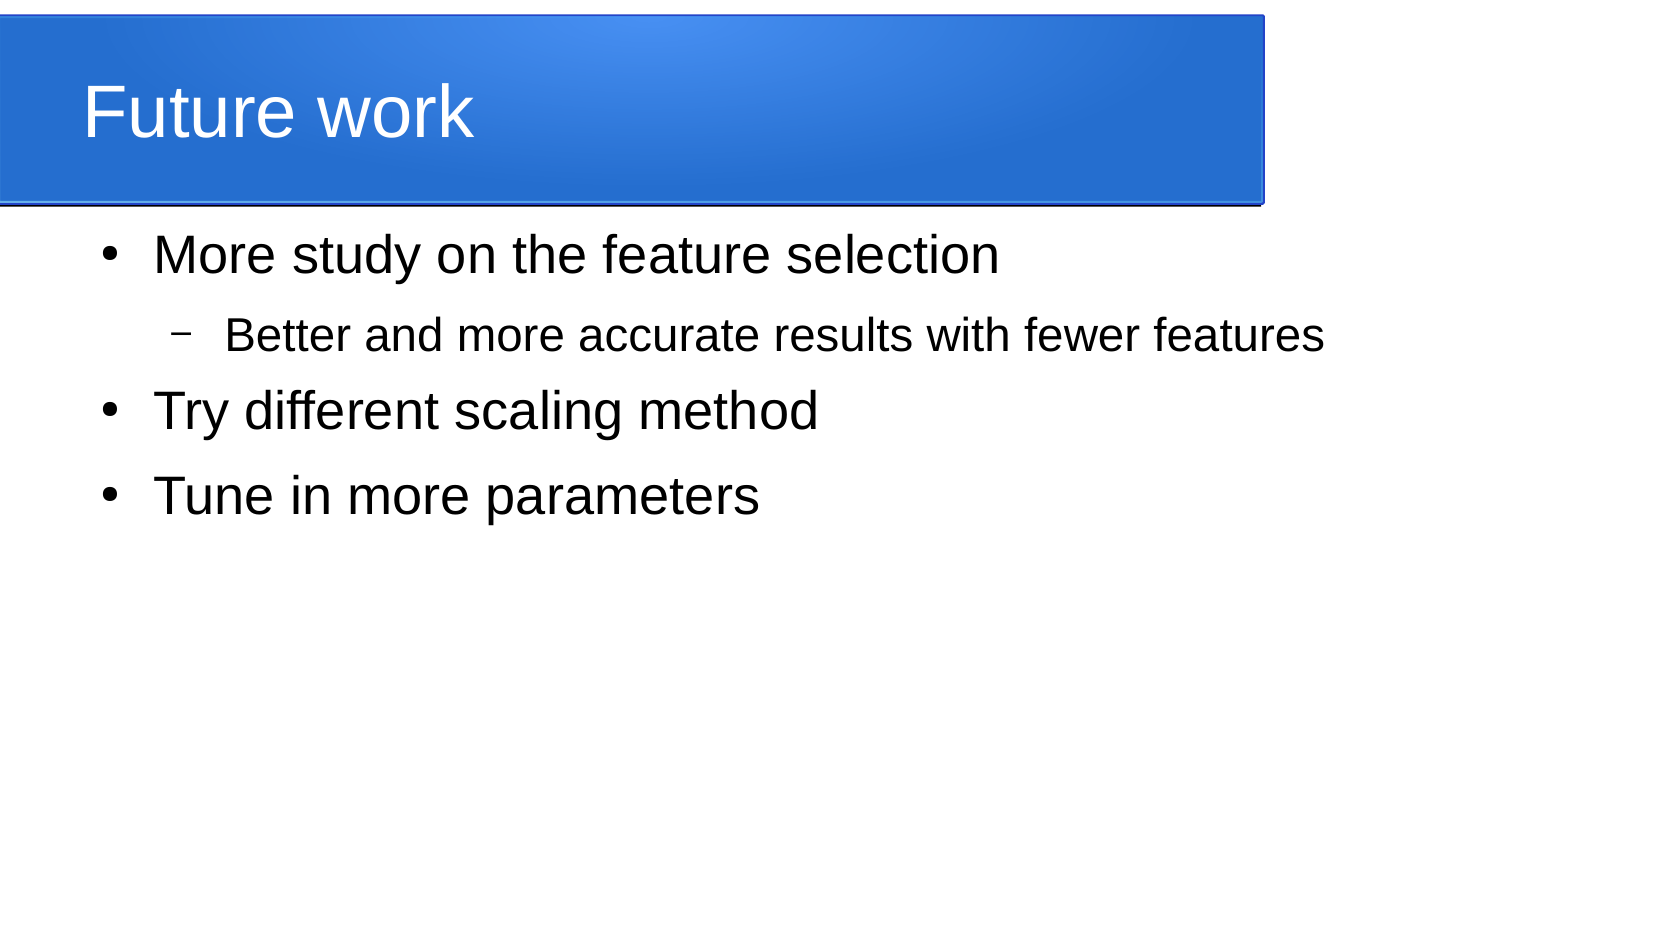

# Future work
More study on the feature selection
Better and more accurate results with fewer features
Try different scaling method
Tune in more parameters